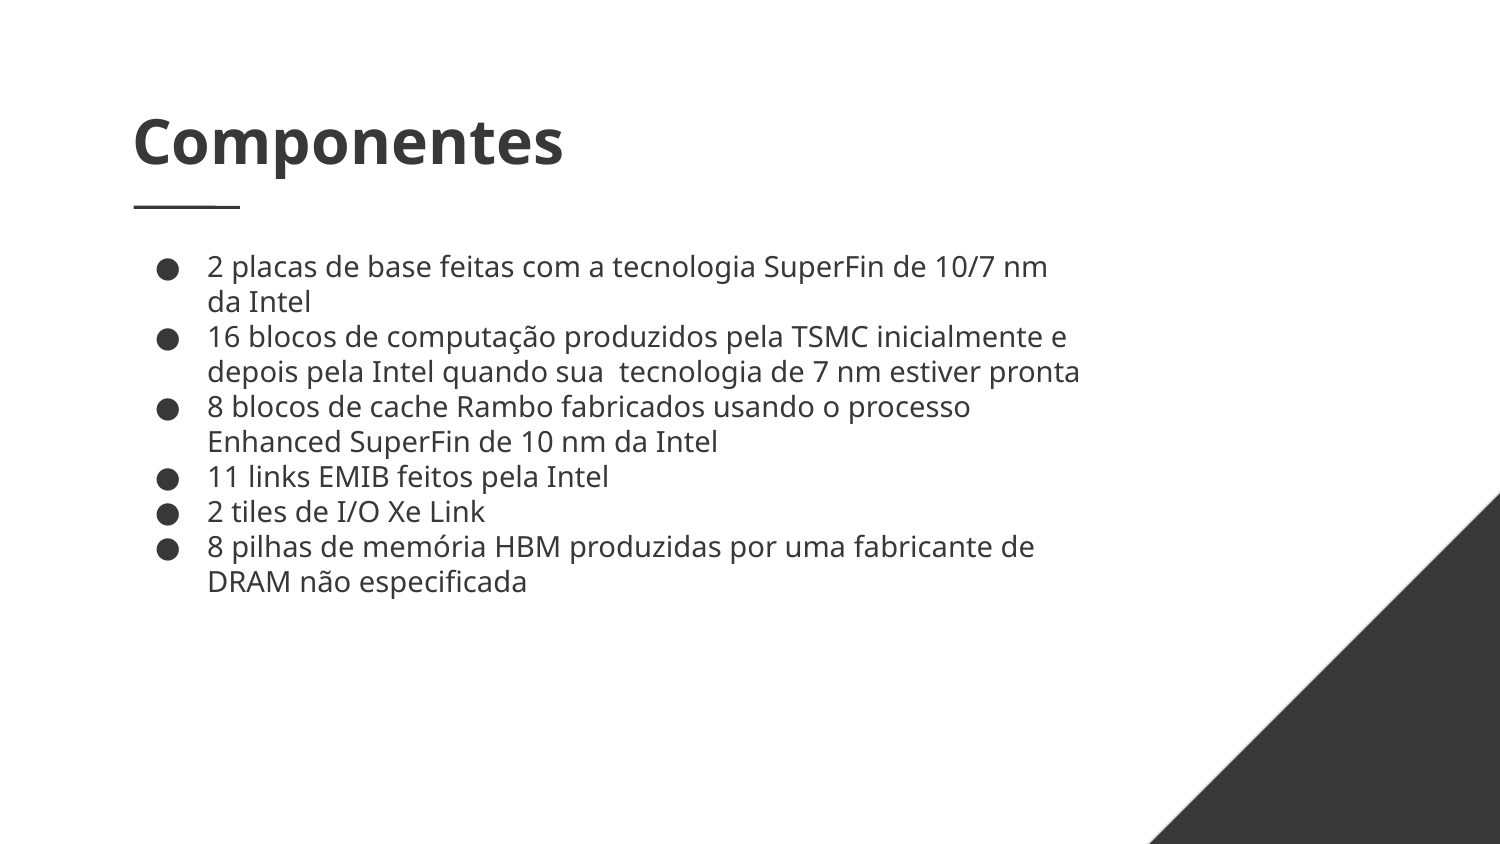

Componentes
# 2 placas de base feitas com a tecnologia SuperFin de 10/7 nm da Intel
16 blocos de computação produzidos pela TSMC inicialmente e depois pela Intel quando sua tecnologia de 7 nm estiver pronta
8 blocos de cache Rambo fabricados usando o processo Enhanced SuperFin de 10 nm da Intel
11 links EMIB feitos pela Intel
2 tiles de I/O Xe Link
8 pilhas de memória HBM produzidas por uma fabricante de DRAM não especificada